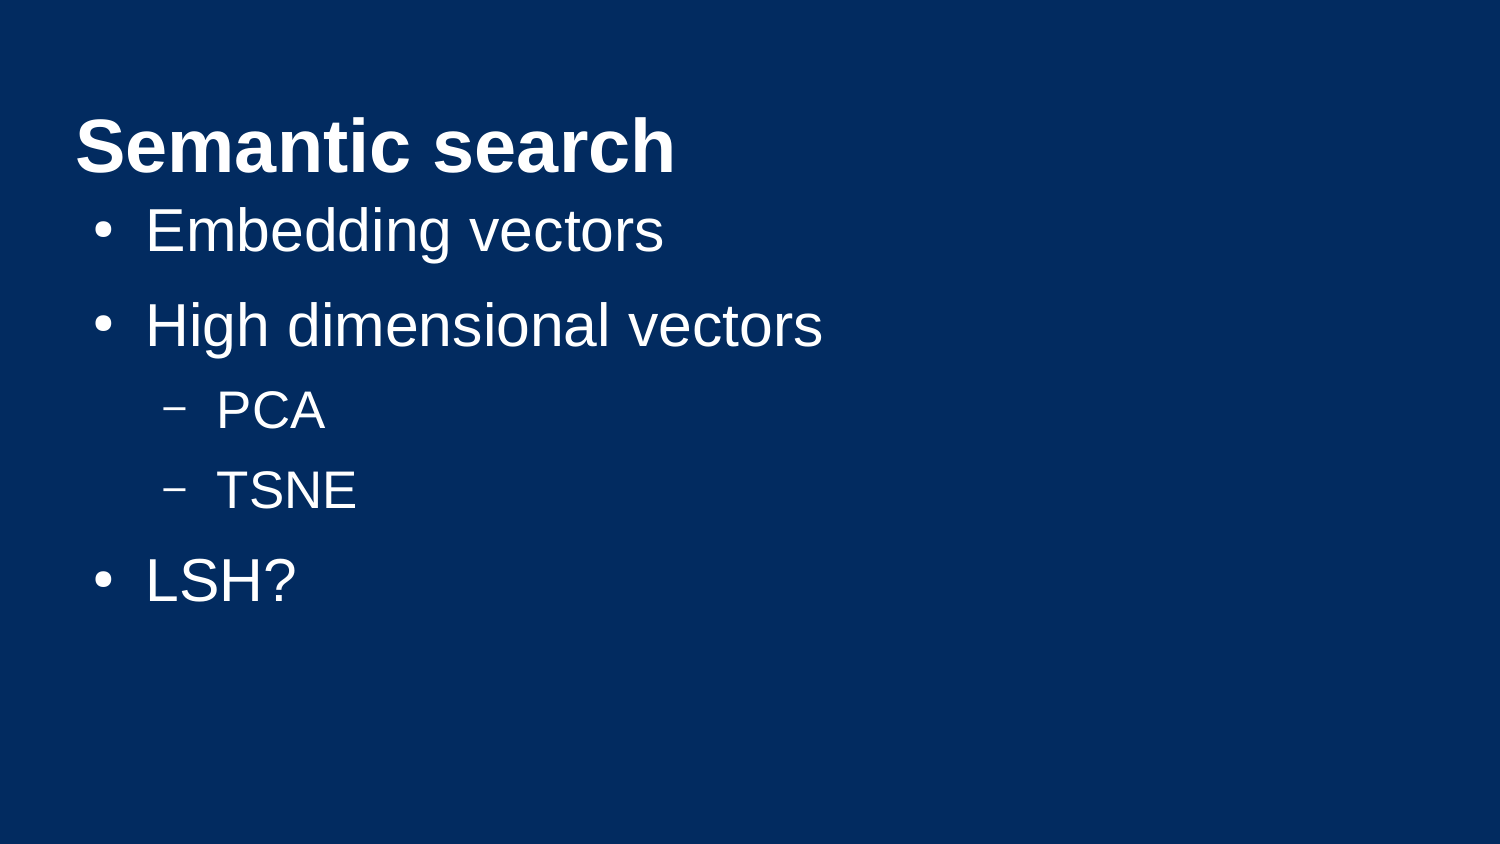

# Semantic search
Embedding vectors
High dimensional vectors
PCA
TSNE
LSH?